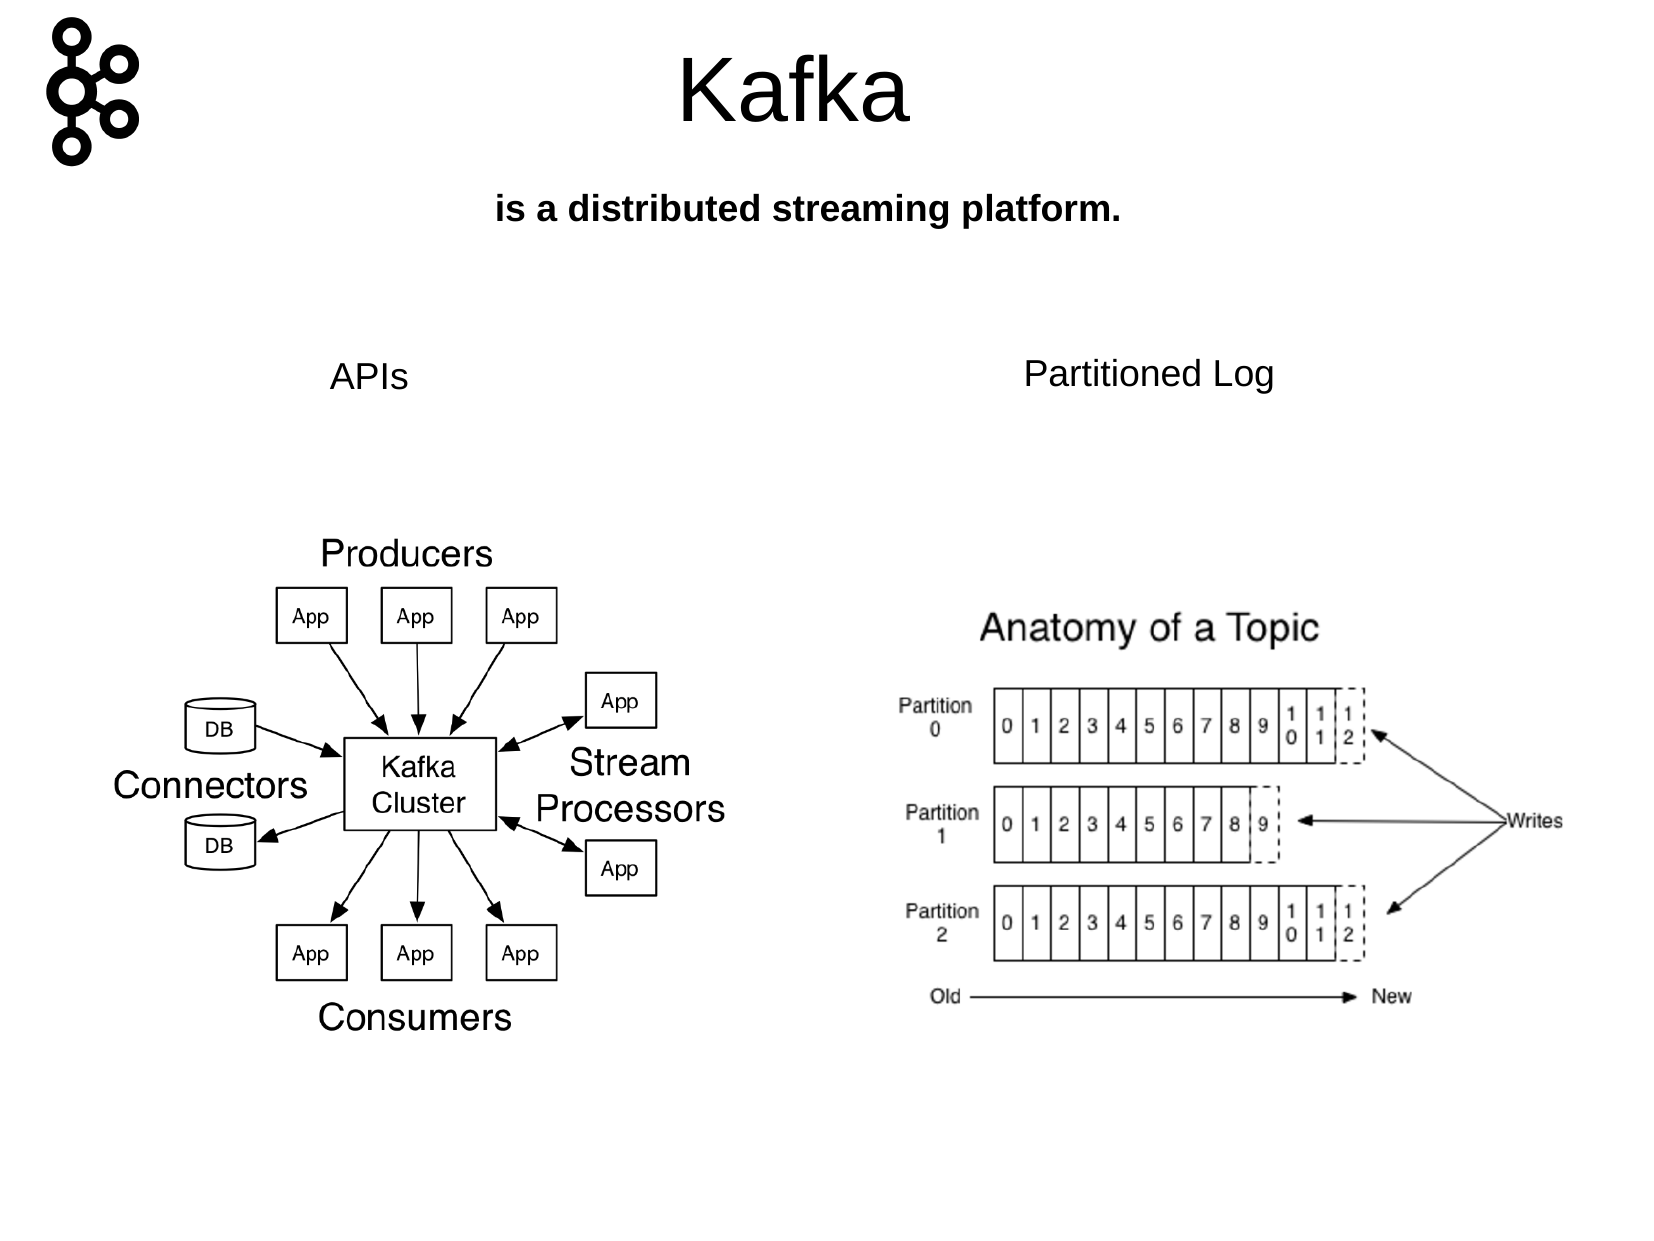

# Kafka
is a distributed streaming platform.
Partitioned Log
APIs